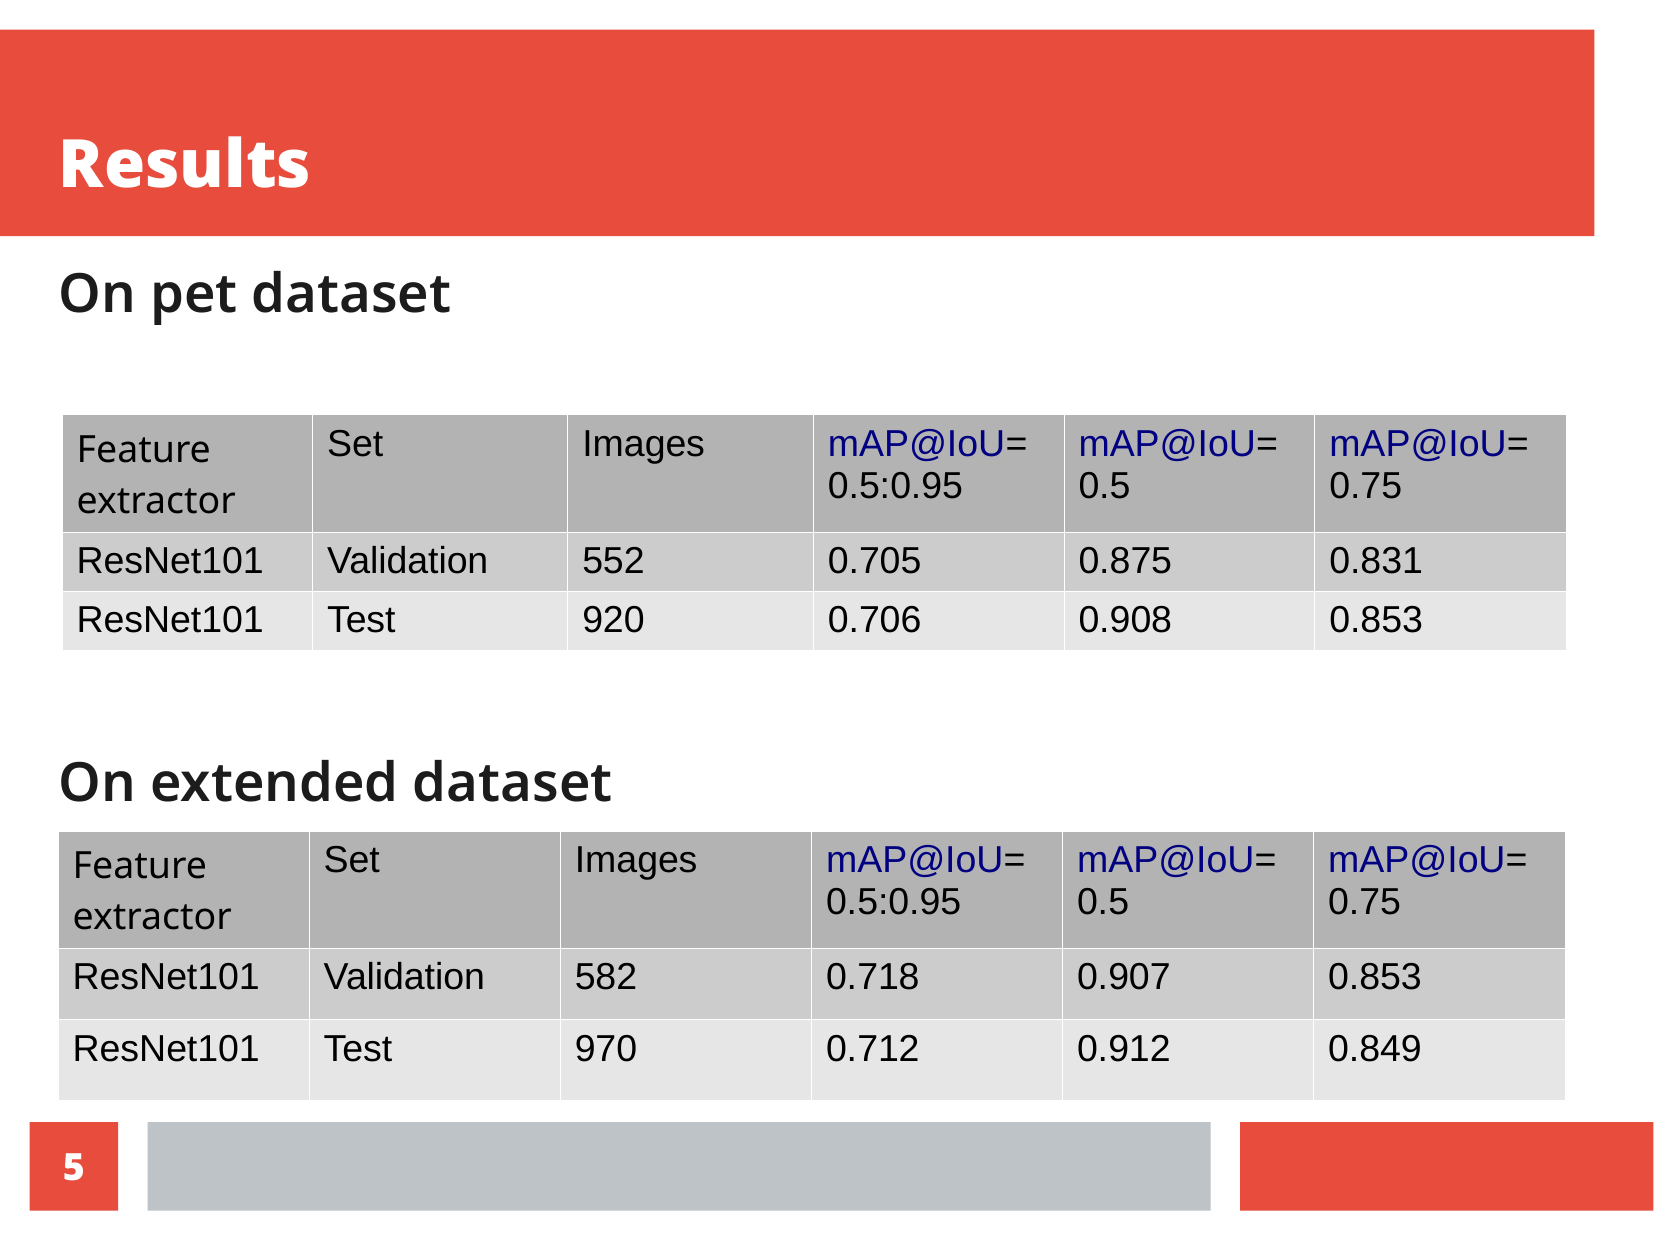

# Results
On pet dataset
On extended dataset
| Feature extractor | Set | Images | mAP@IoU= 0.5:0.95 | mAP@IoU= 0.5 | mAP@IoU= 0.75 |
| --- | --- | --- | --- | --- | --- |
| ResNet101 | Validation | 552 | 0.705 | 0.875 | 0.831 |
| ResNet101 | Test | 920 | 0.706 | 0.908 | 0.853 |
| Feature extractor | Set | Images | mAP@IoU= 0.5:0.95 | mAP@IoU= 0.5 | mAP@IoU= 0.75 |
| --- | --- | --- | --- | --- | --- |
| ResNet101 | Validation | 552 | 0.705 | 0.875 | 0.831 |
| ResNet101 | Test | 920 | 0.706 | 0.908 | 0.853 |
| Feature extractor | Set | Images | mAP@IoU= 0.5:0.95 | mAP@IoU= 0.5 | mAP@IoU= 0.75 |
| --- | --- | --- | --- | --- | --- |
| ResNet101 | Validation | 582 | 0.718 | 0.907 | 0.853 |
| ResNet101 | Test | 970 | 0.712 | 0.912 | 0.849 |
5